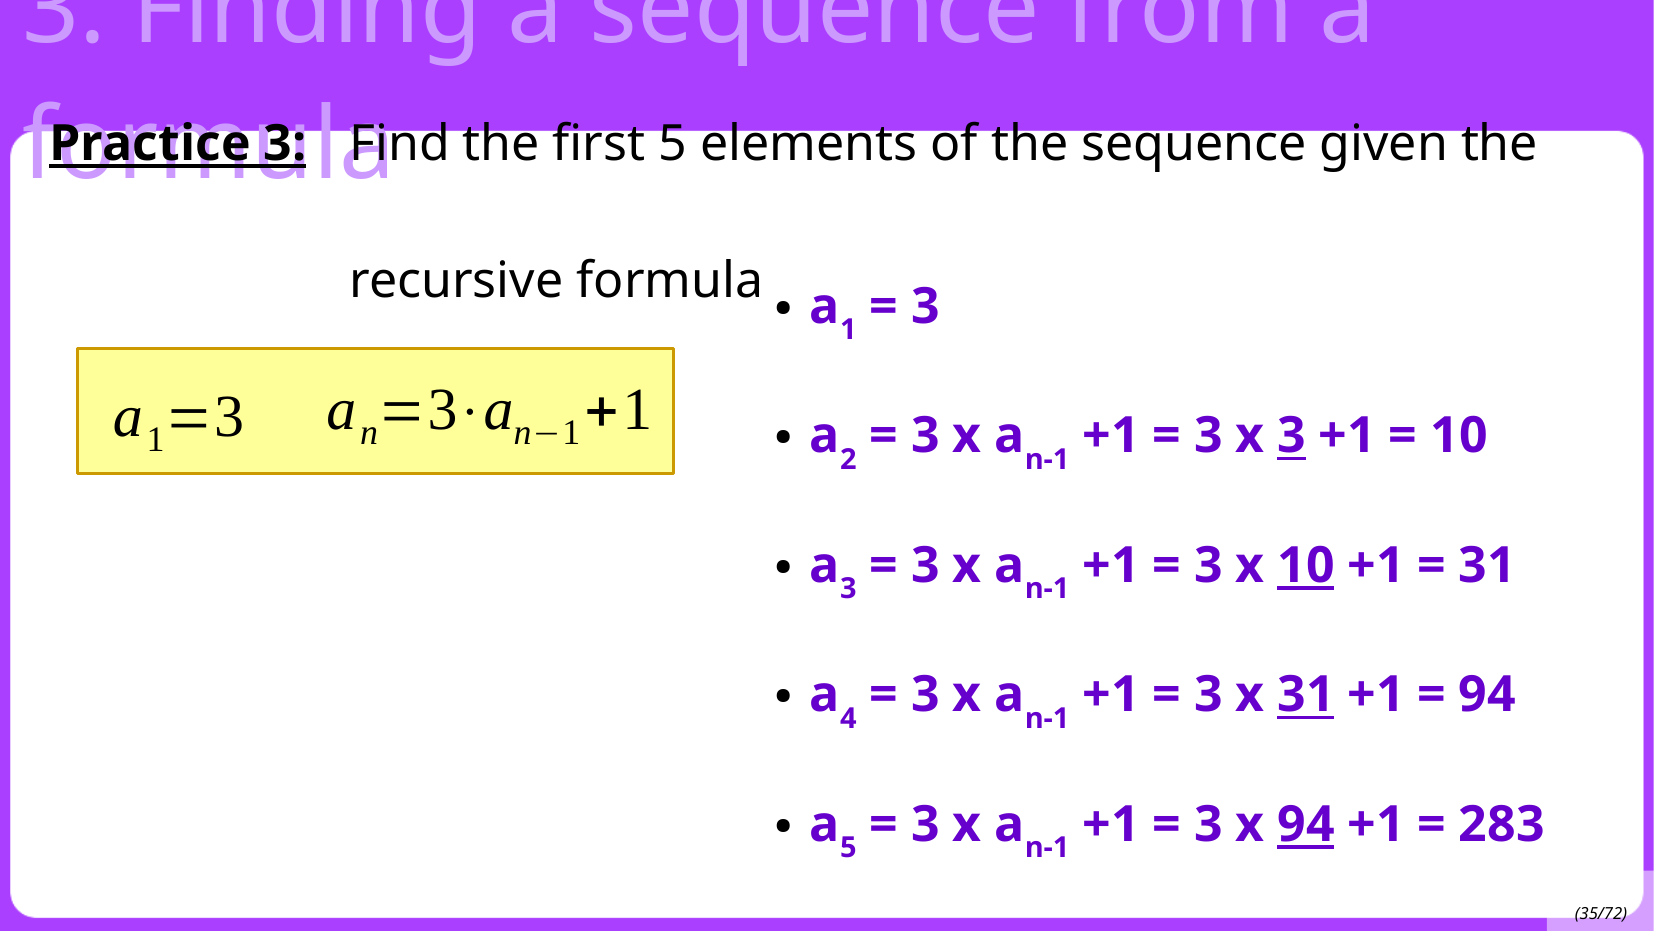

# 3. Finding a sequence from a formula
Practice 3: 	Find the first 5 elements of the sequence given the
				recursive formula
a1 = 3
a2 = 3 x an-1 +1 = 3 x 3 +1 = 10
a3 = 3 x an-1 +1 = 3 x 10 +1 = 31
a4 = 3 x an-1 +1 = 3 x 31 +1 = 94
a5 = 3 x an-1 +1 = 3 x 94 +1 = 283